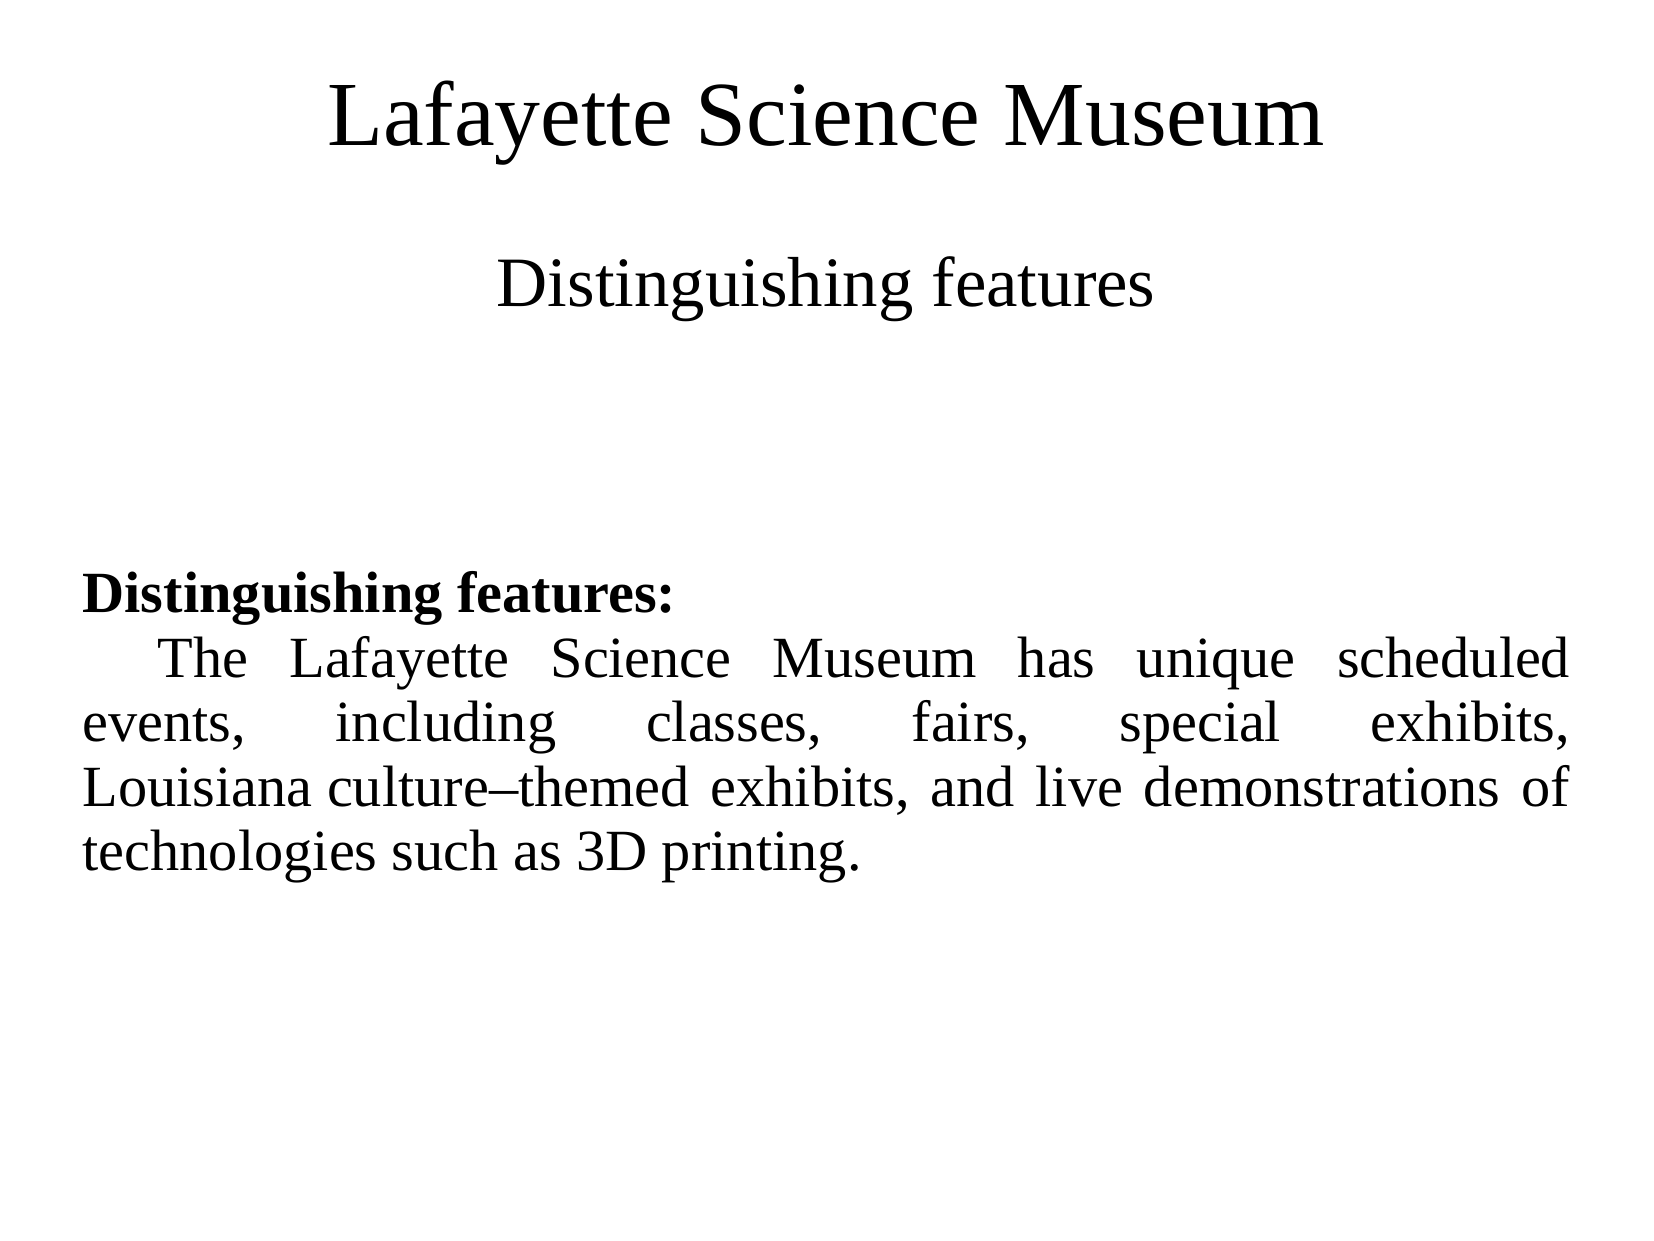

# Lafayette Science Museum Distinguishing features
Distinguishing features:
	The Lafayette Science Museum has unique scheduled events, including classes, fairs, special exhibits, Louisiana culture–themed exhibits, and live demonstrations of technologies such as 3D printing.